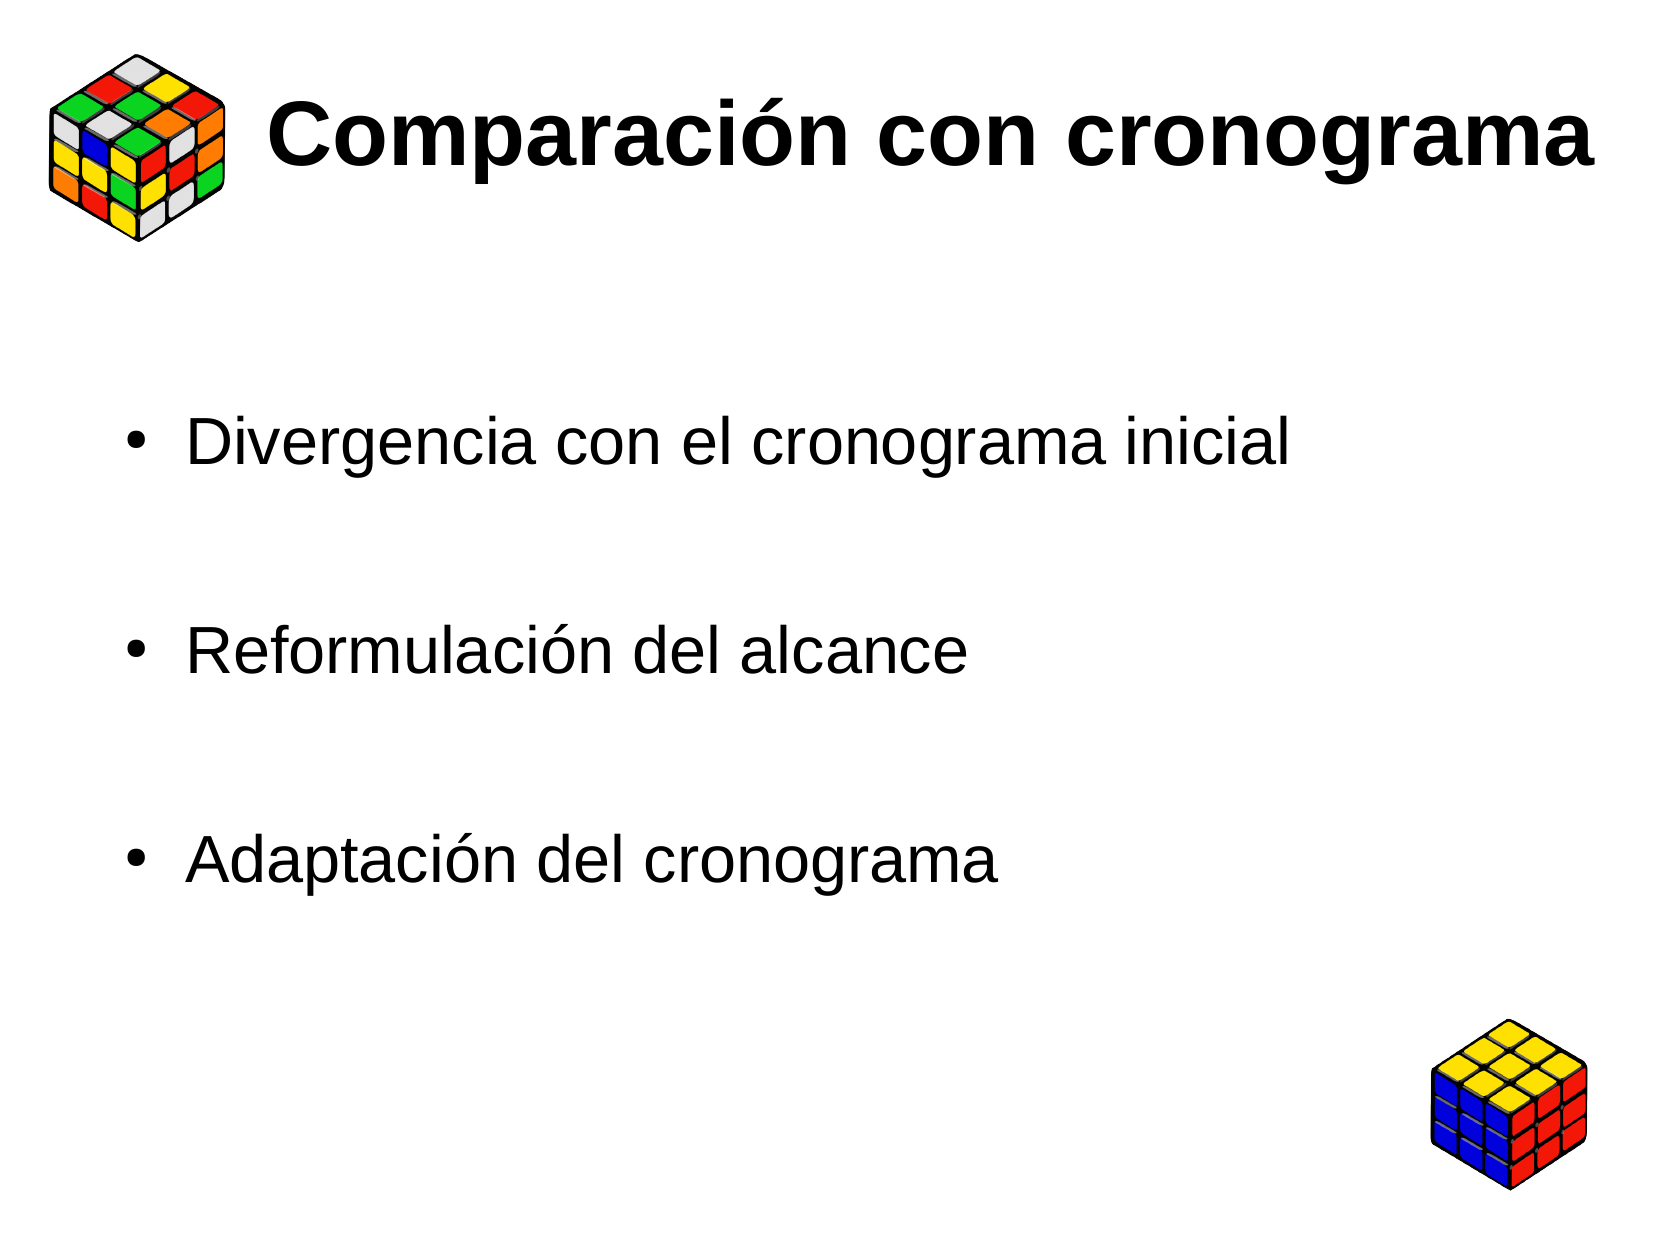

# Comparación con cronograma
 Divergencia con el cronograma inicial
 Reformulación del alcance
 Adaptación del cronograma